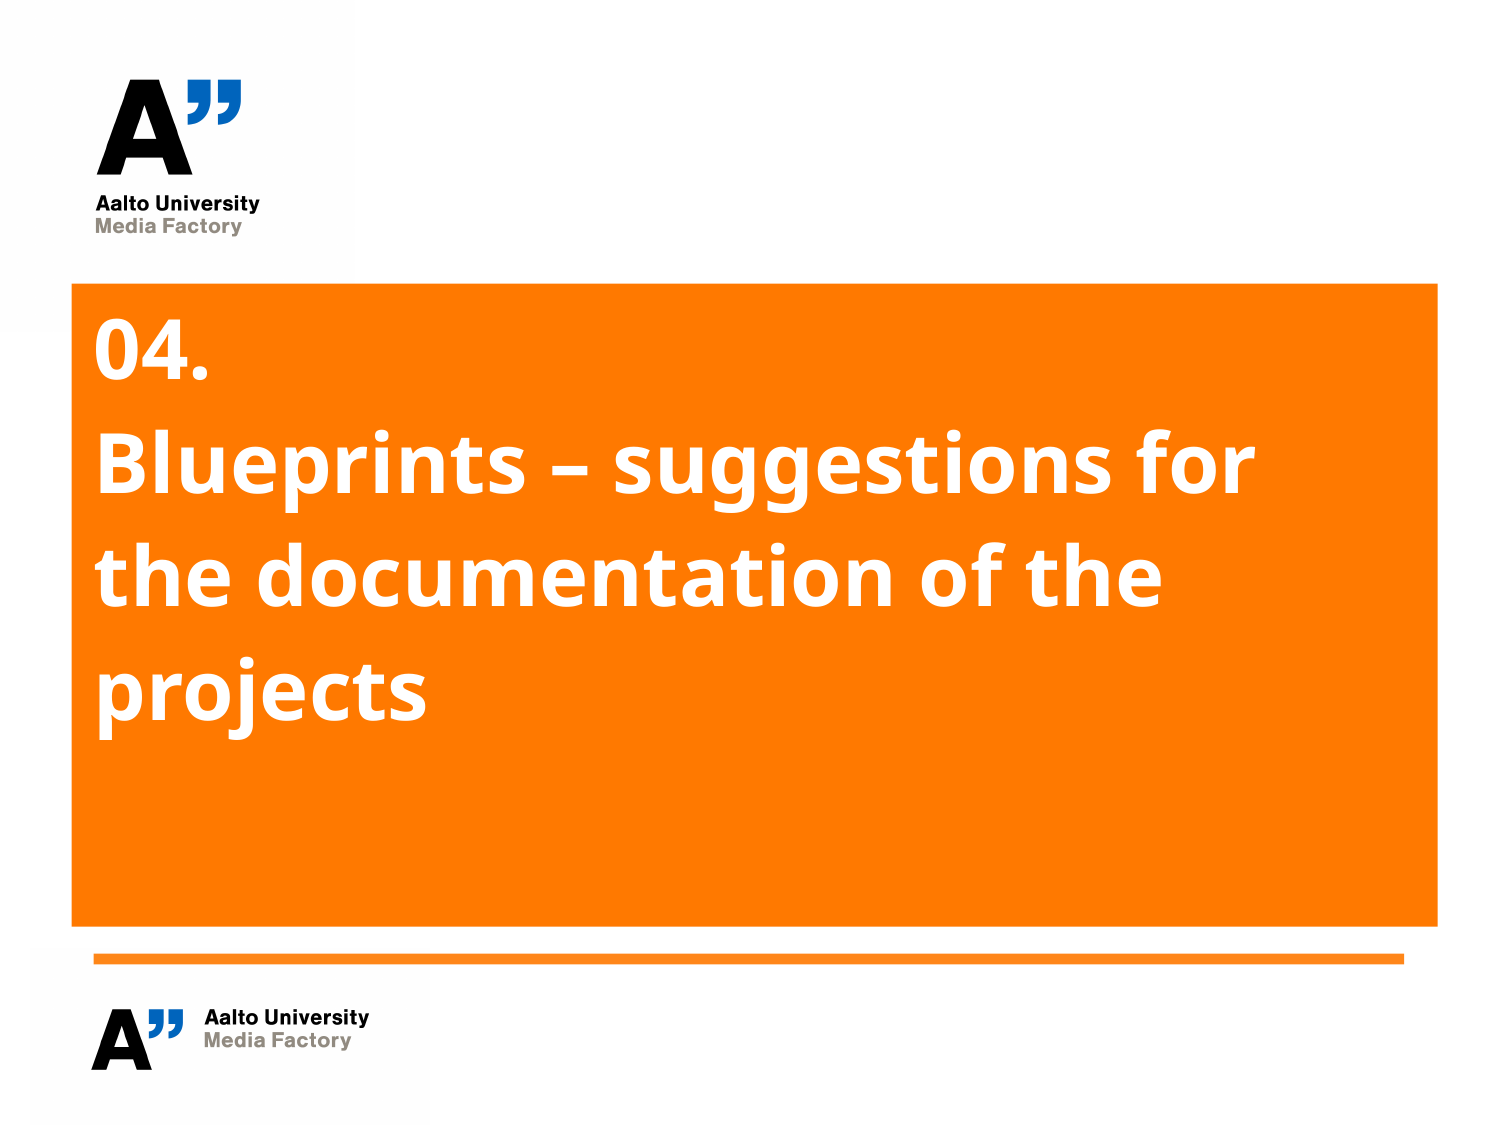

#
04.
Blueprints – suggestions for the documentation of the projects